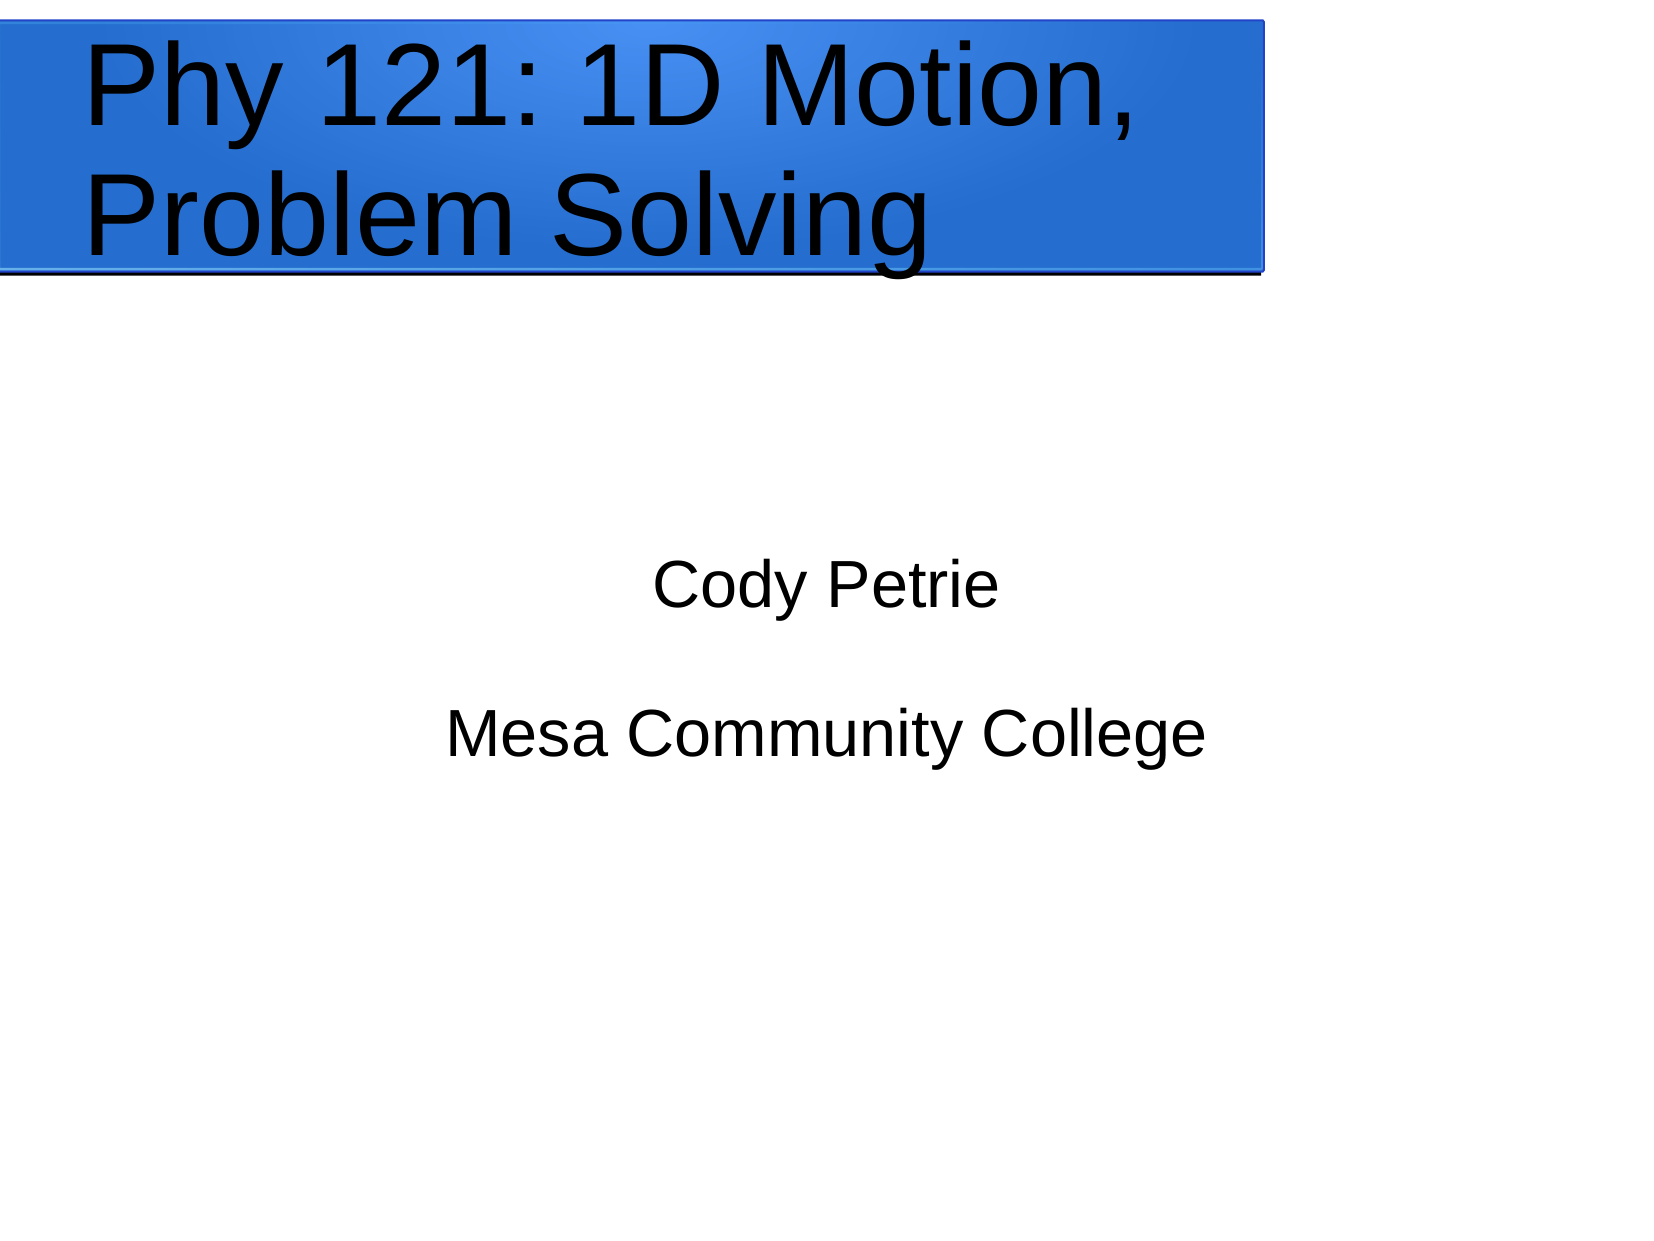

# Phy 121: 1D Motion, Problem Solving
Cody Petrie
Mesa Community College